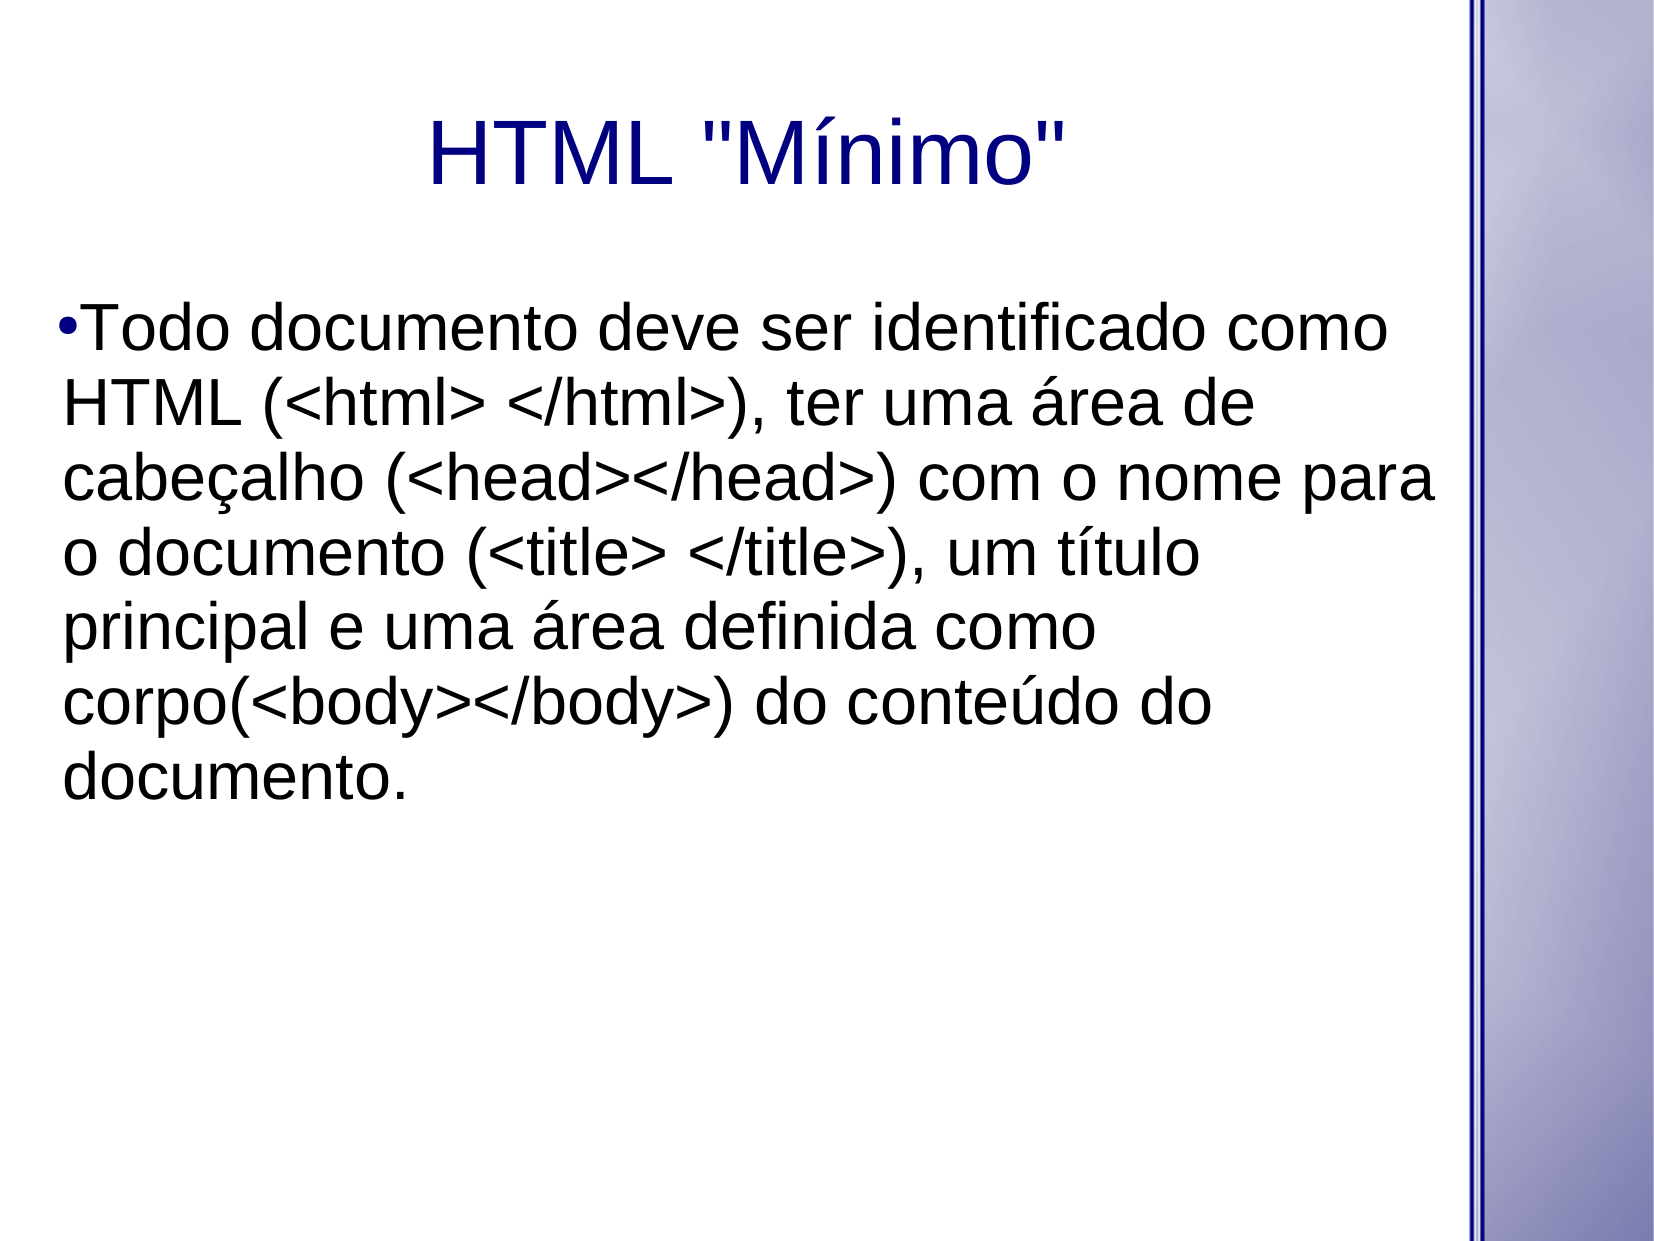

# HTML "Mínimo"
Todo documento deve ser identificado como HTML (<html> </html>), ter uma área de cabeçalho (<head></head>) com o nome para o documento (<title> </title>), um título principal e uma área definida como corpo(<body></body>) do conteúdo do documento.